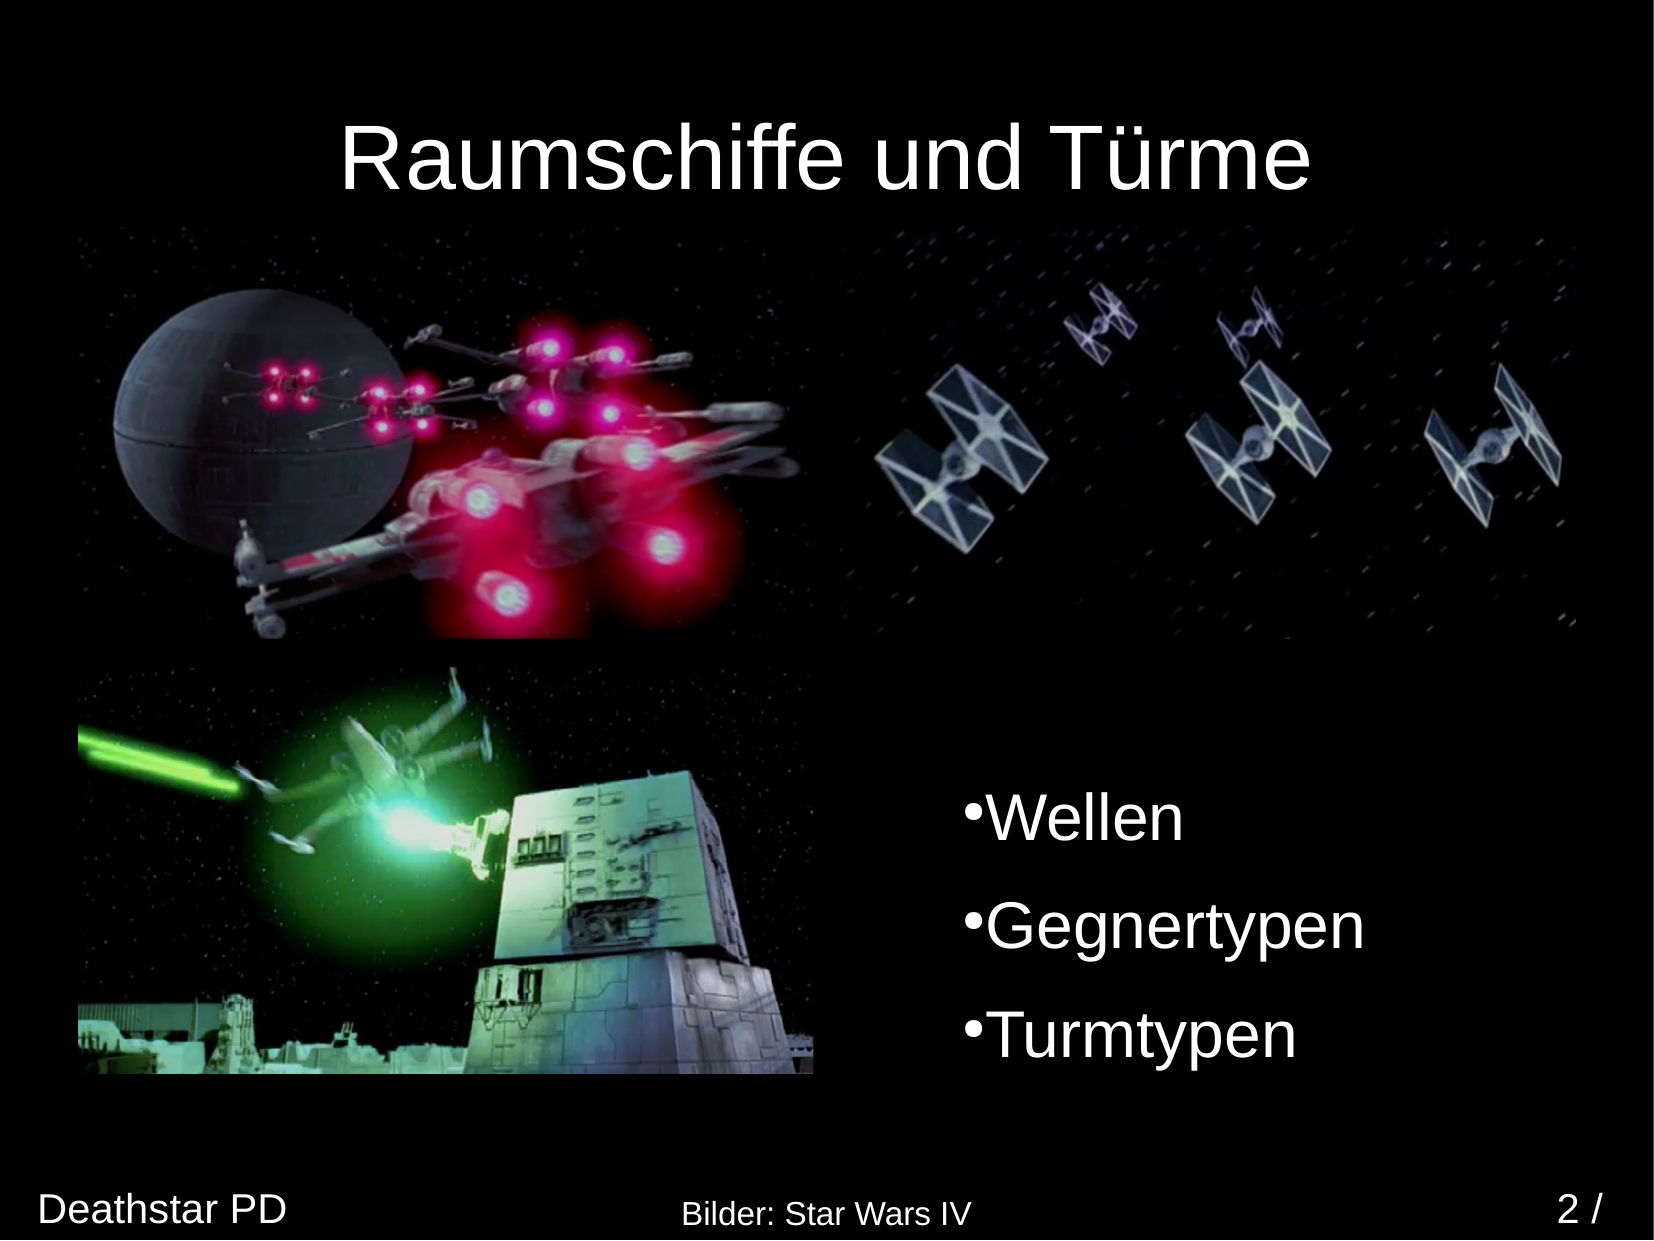

# Raumschiffe und Türme
Wellen
Gegnertypen
Turmtypen
Deathstar PD
Bilder: Star Wars IV